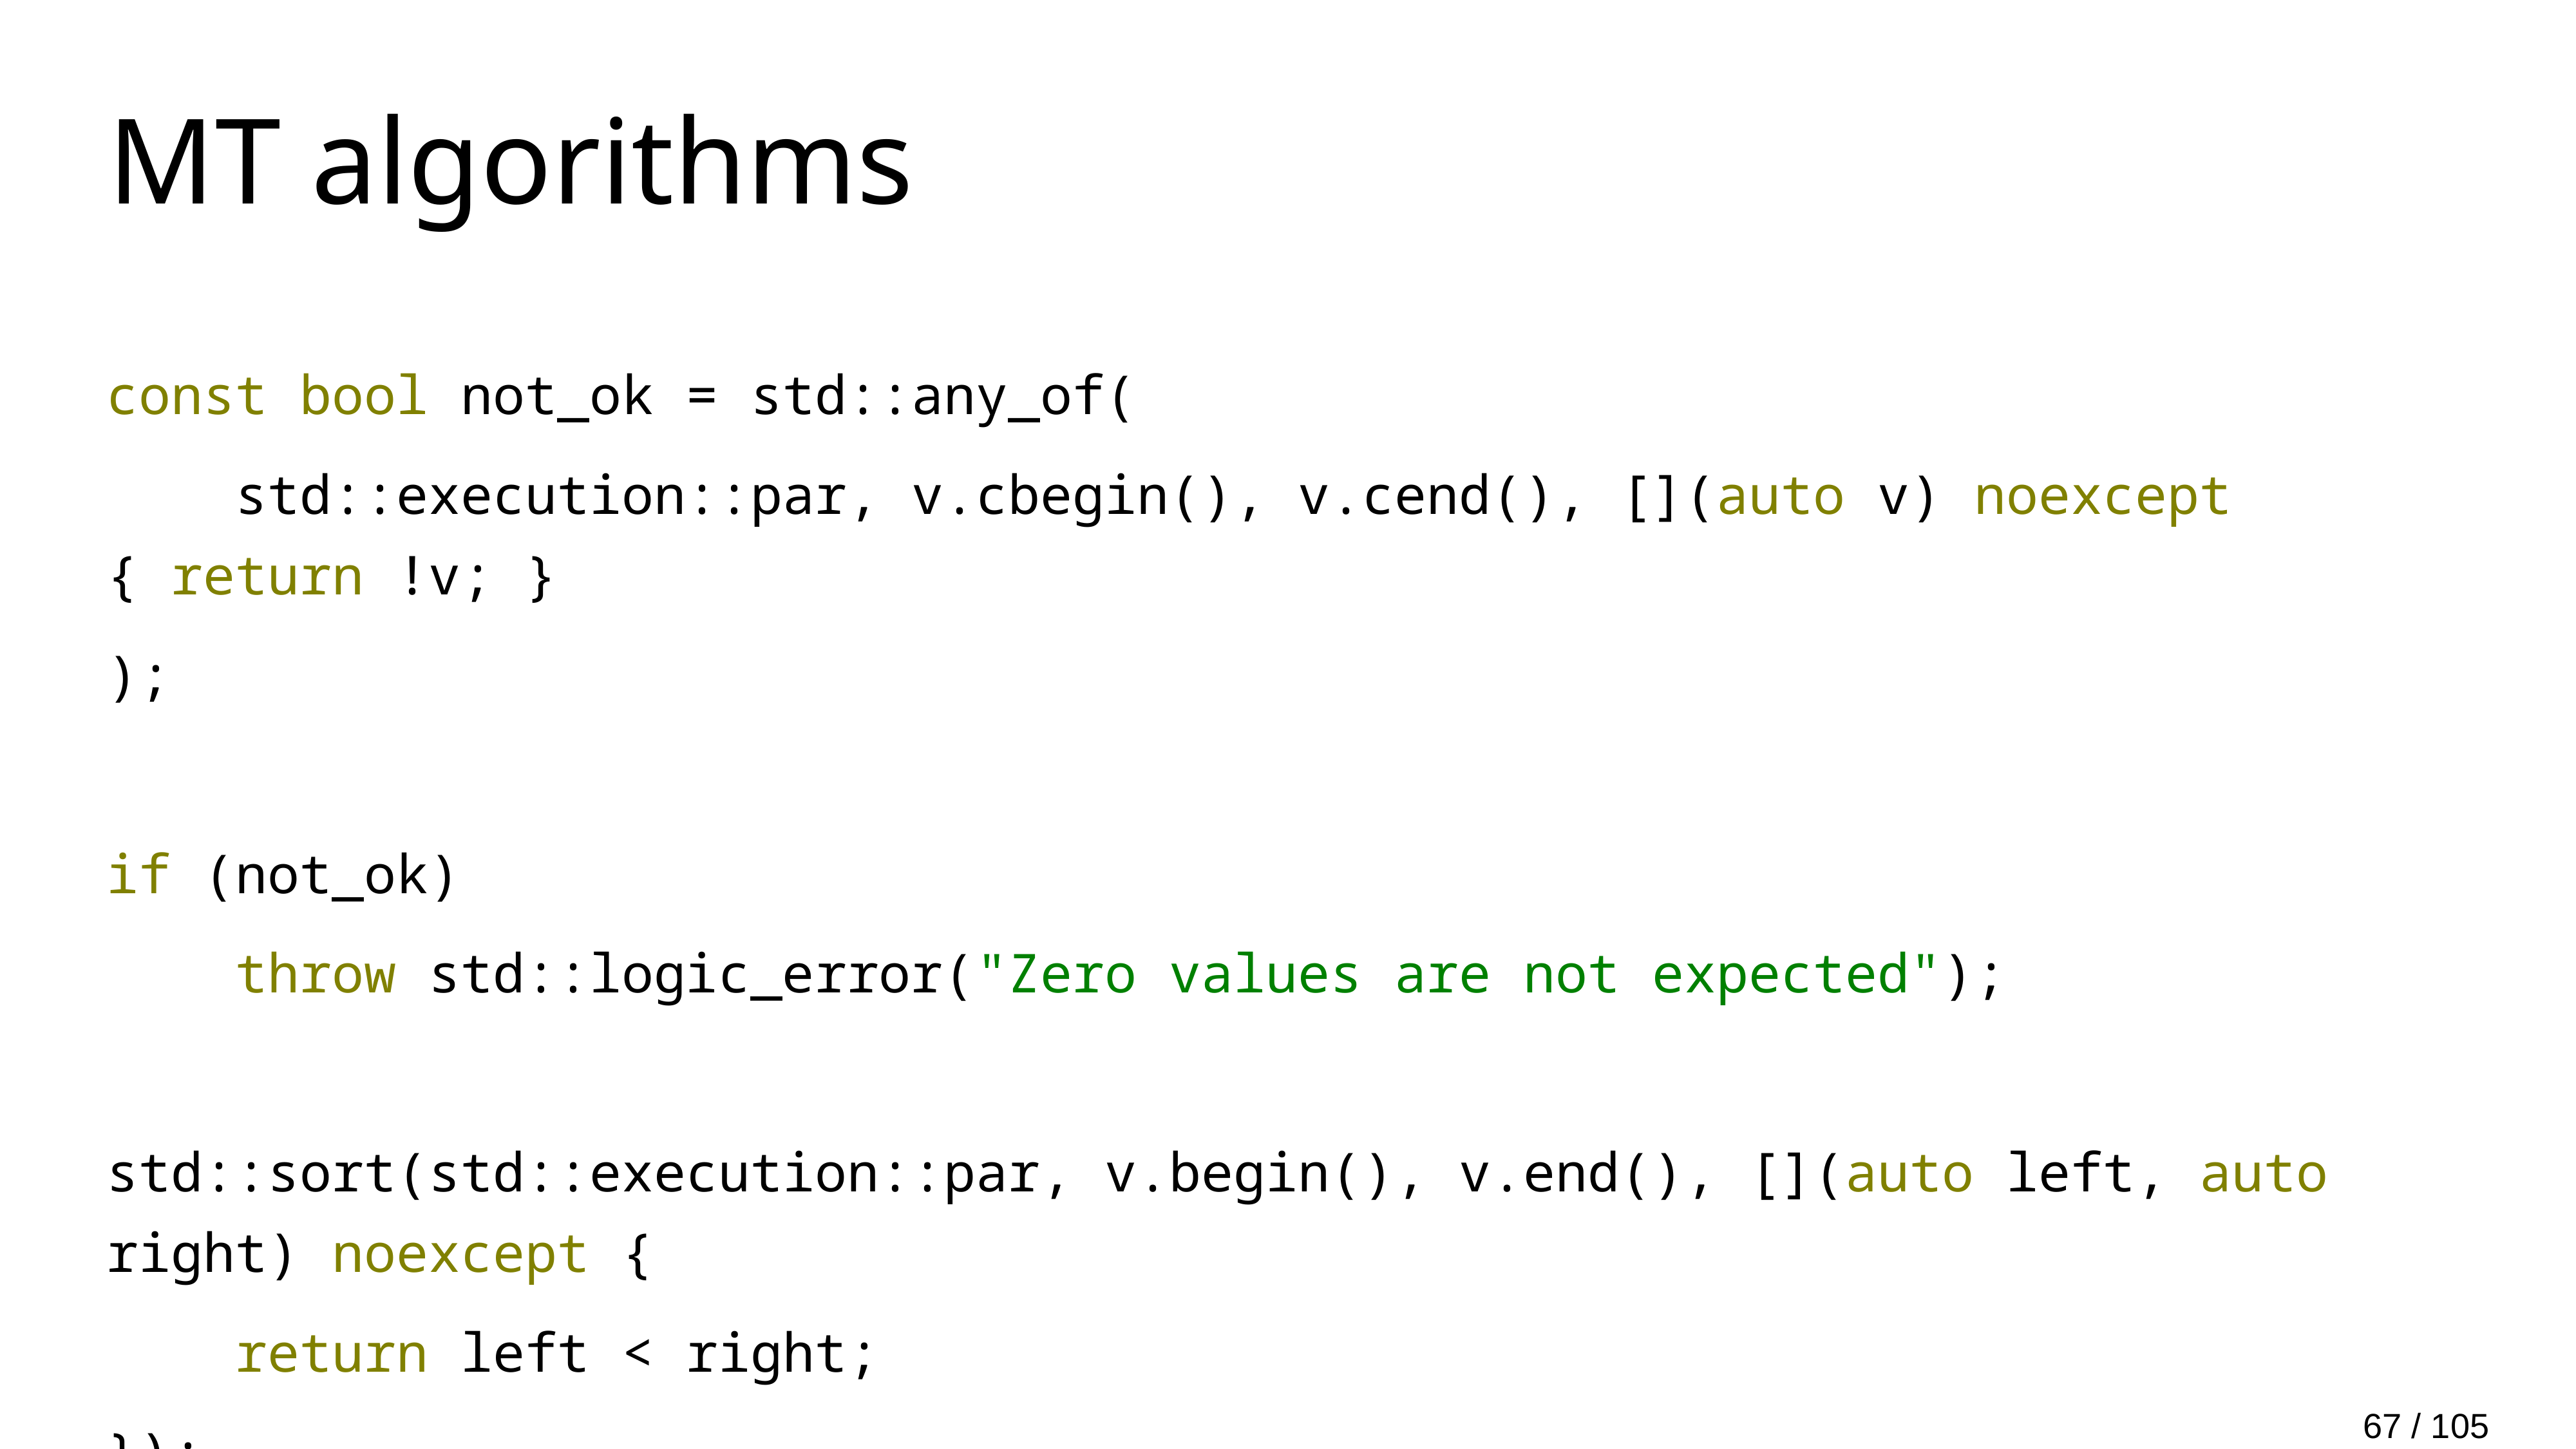

# MT algorithms
const bool not_ok = std::any_of(
 std::execution::par, v.cbegin(), v.cend(), [](auto v) noexcept { return !v; }
);
if (not_ok)
 throw std::logic_error("Zero values are not expected");
std::sort(std::execution::par, v.begin(), v.end(), [](auto left, auto right) noexcept {
 return left < right;
});